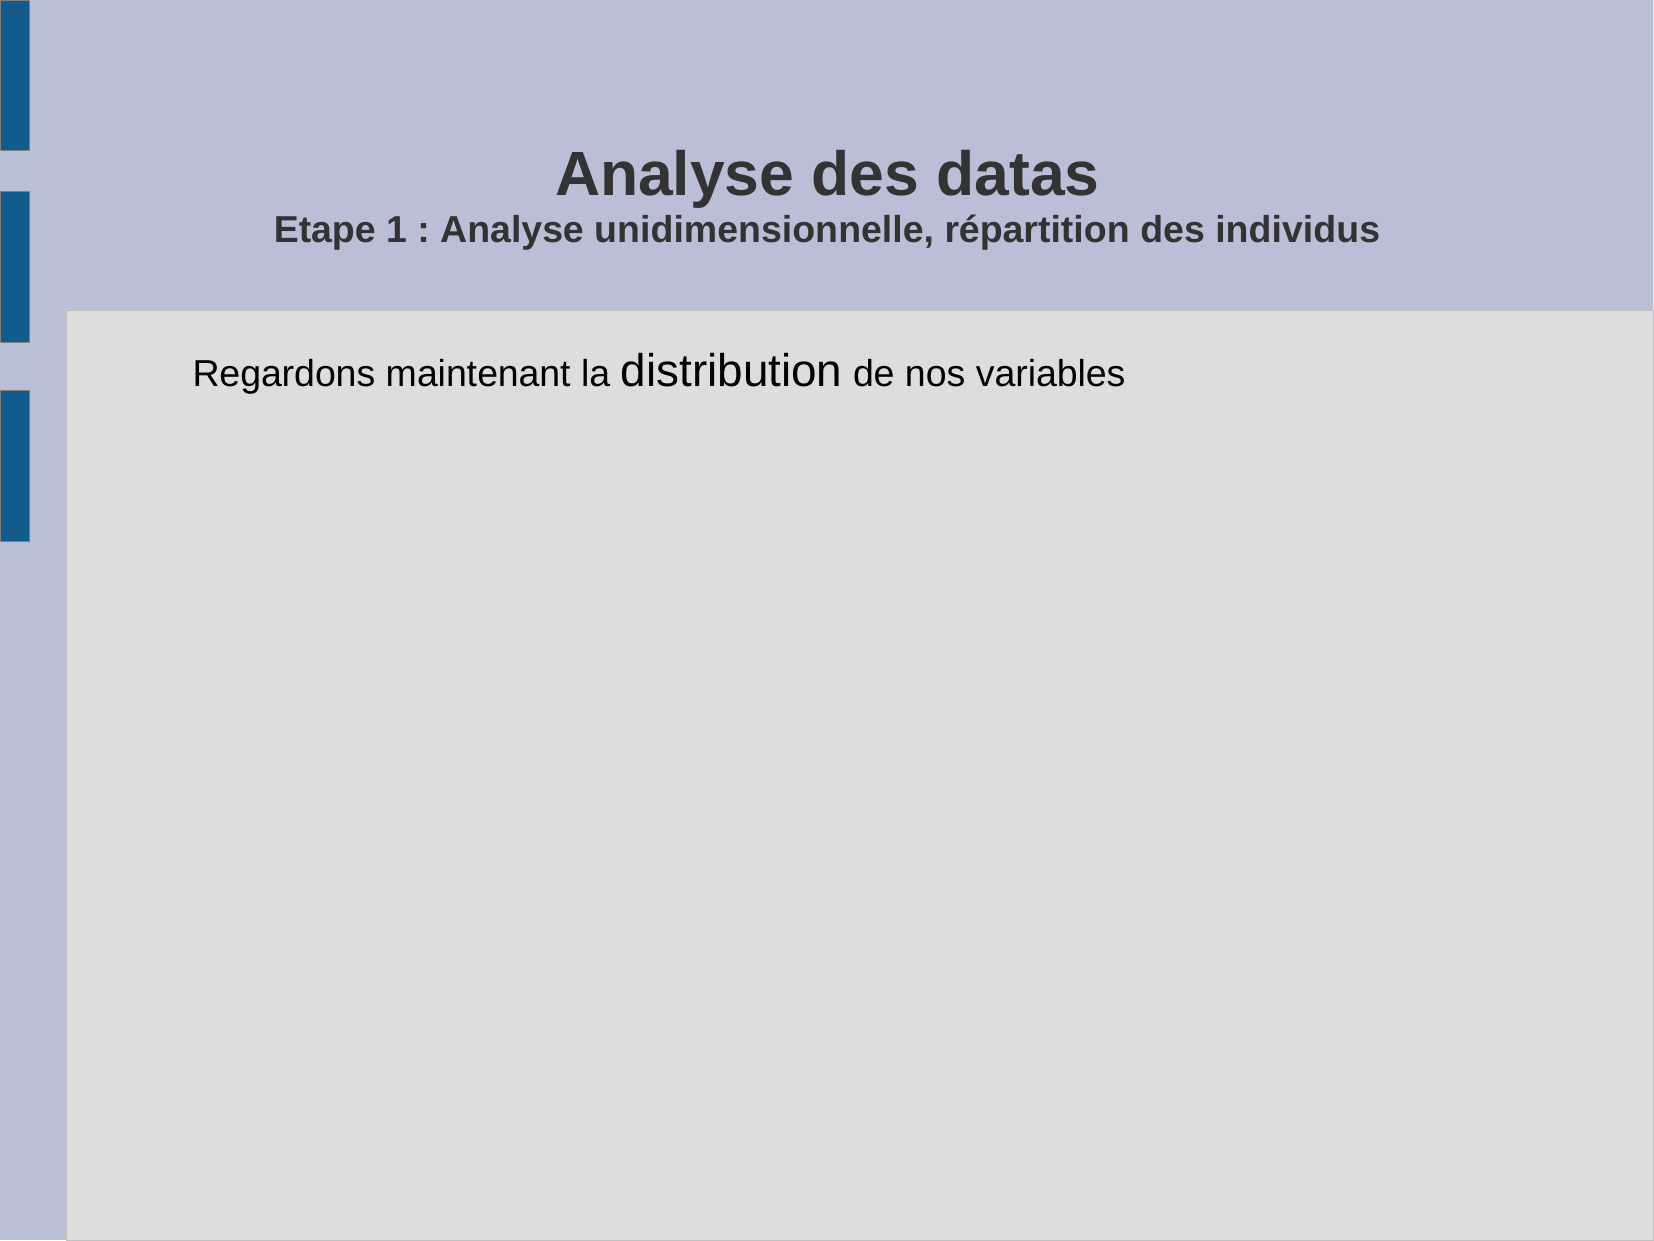

# Analyse des datas Etape 1 : Analyse unidimensionnelle, répartition des individus
Regardons maintenant la distribution de nos variables